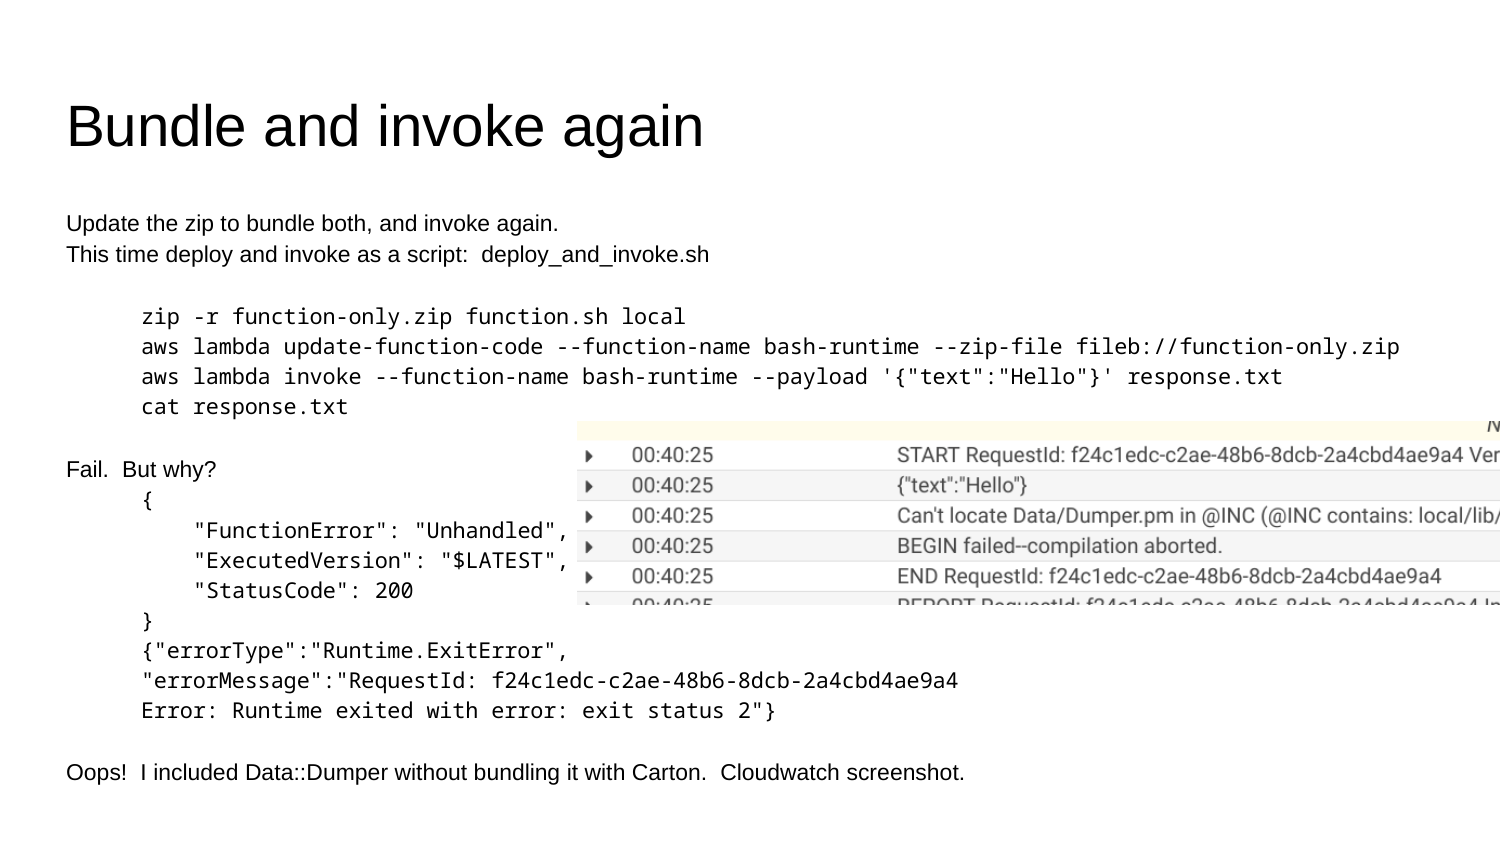

# Bundle and invoke again
Update the zip to bundle both, and invoke again.
This time deploy and invoke as a script: deploy_and_invoke.sh
zip -r function-only.zip function.sh local
aws lambda update-function-code --function-name bash-runtime --zip-file fileb://function-only.zip
aws lambda invoke --function-name bash-runtime --payload '{"text":"Hello"}' response.txt
cat response.txt
Fail. But why?
{
 "FunctionError": "Unhandled",
 "ExecutedVersion": "$LATEST",
 "StatusCode": 200
}
{"errorType":"Runtime.ExitError",
"errorMessage":"RequestId: f24c1edc-c2ae-48b6-8dcb-2a4cbd4ae9a4
Error: Runtime exited with error: exit status 2"}
Oops! I included Data::Dumper without bundling it with Carton. Cloudwatch screenshot.